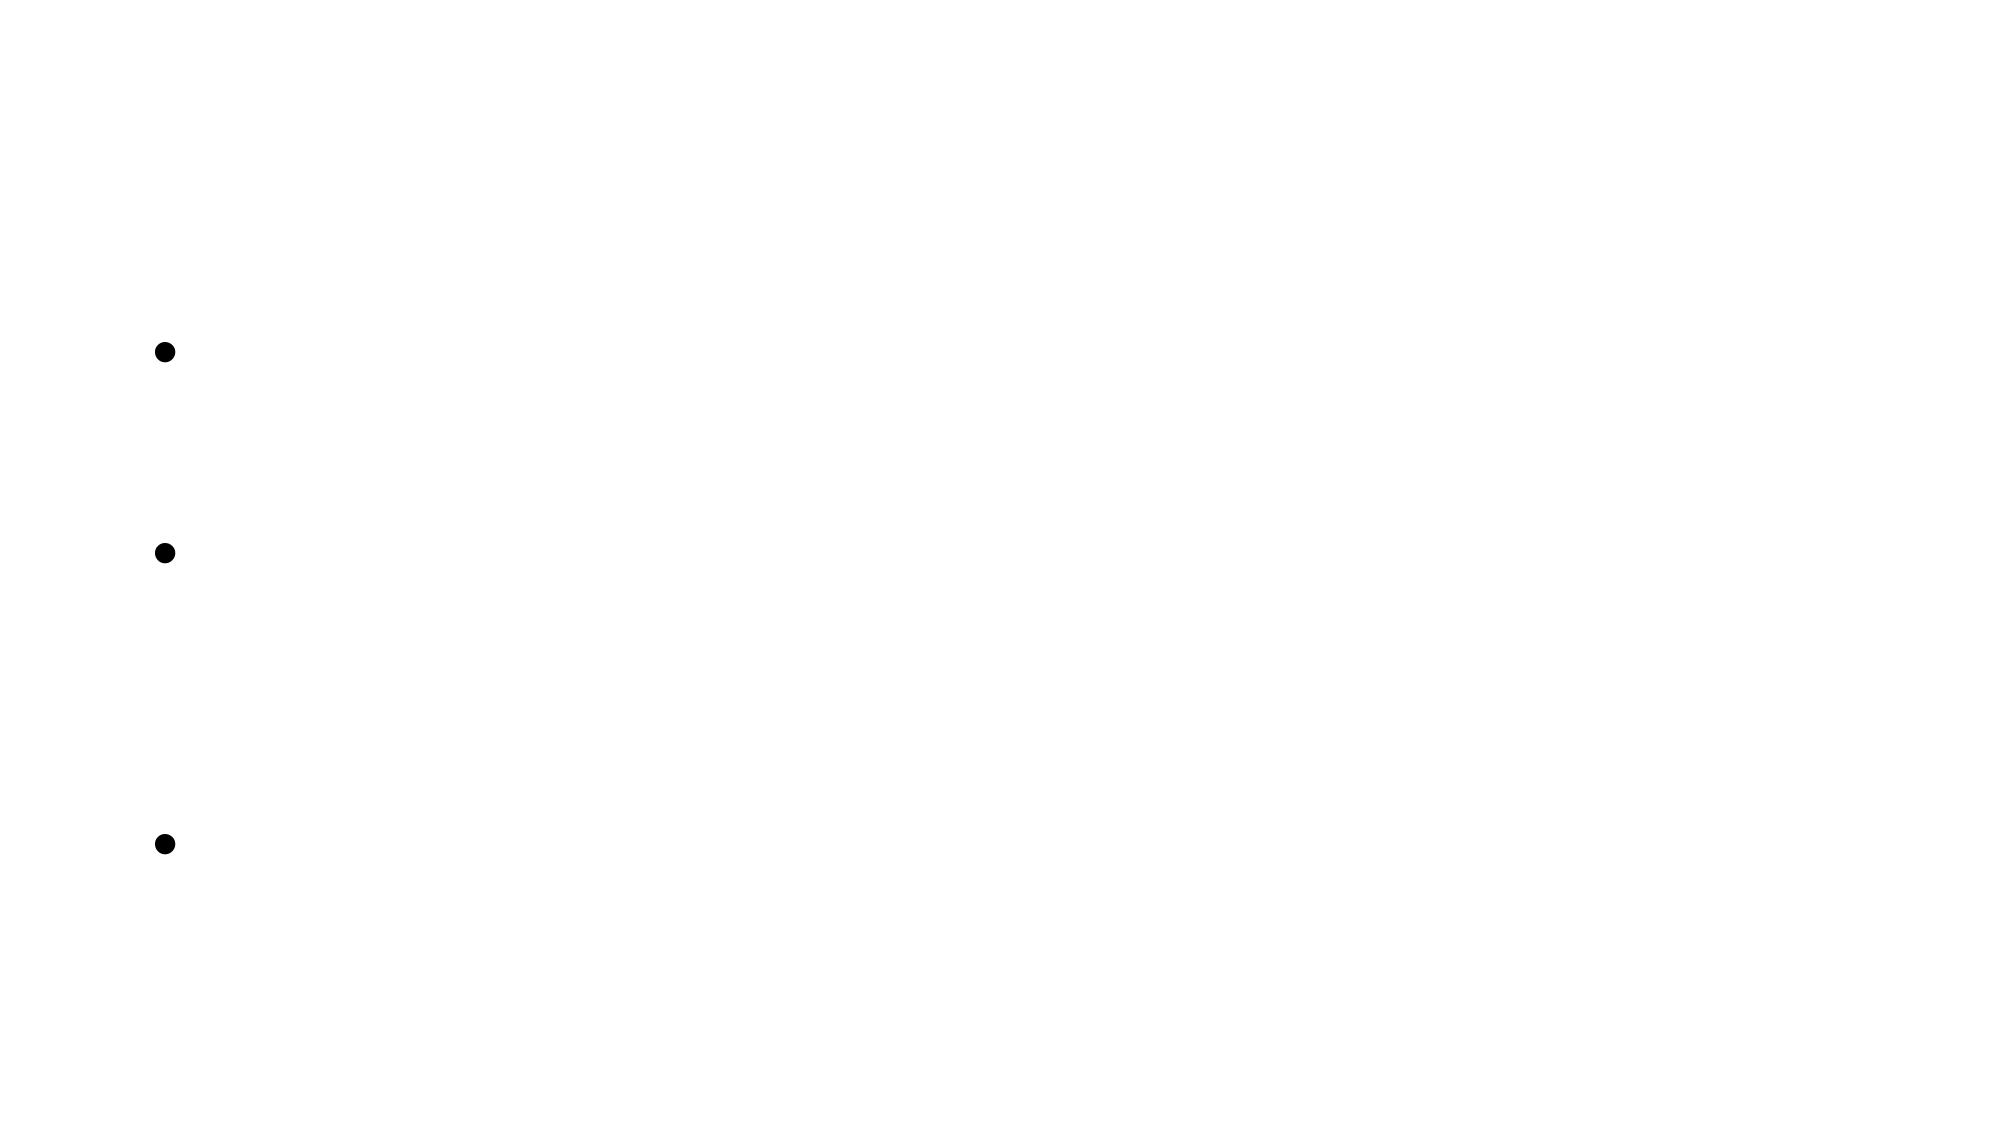

# Conclusion
Spatial observational data can be enriched easily using sf and osmenrich
Spatial models can then be used to test expectations about behaviour in the environment
Spatial predictions from these models can guide future data collection efforts